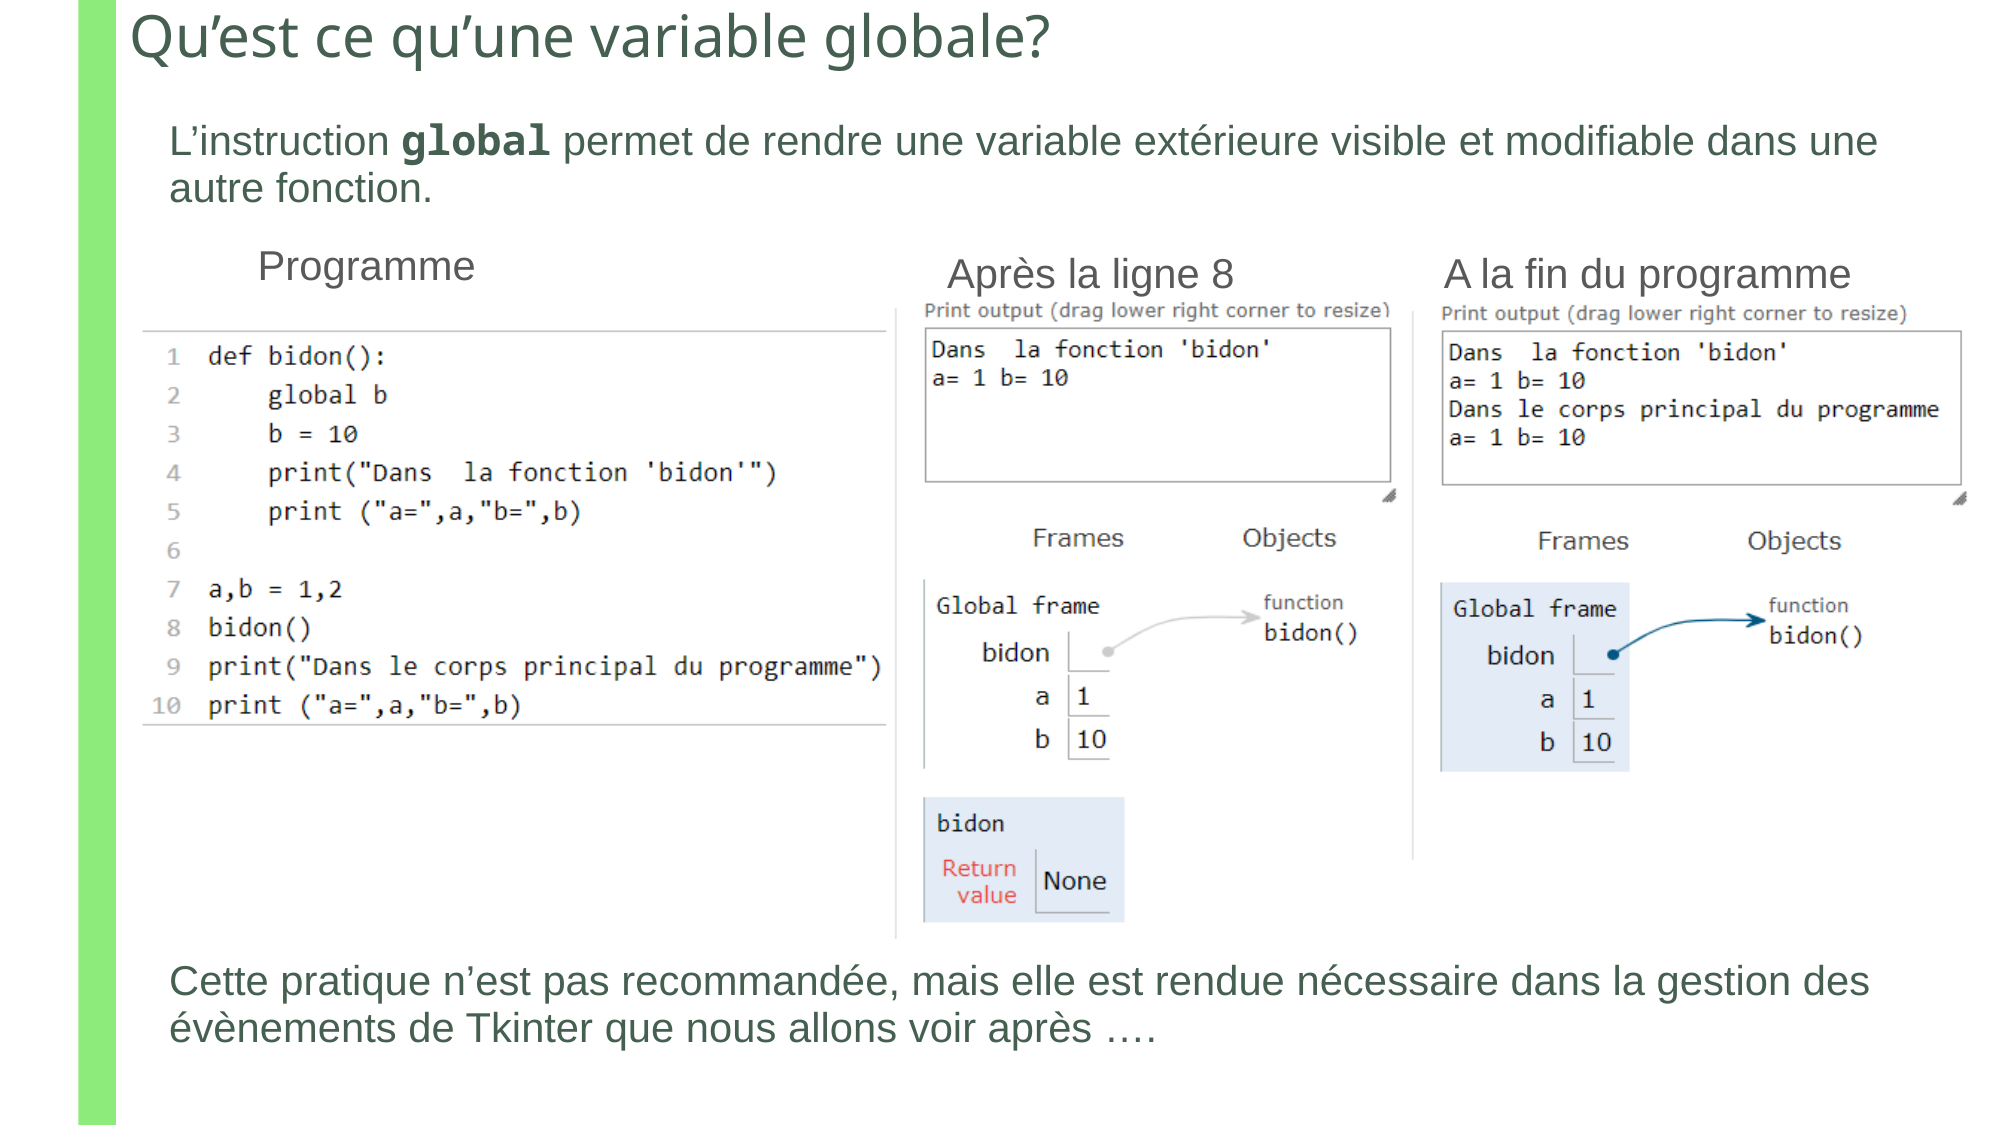

# Qu’est ce qu’une variable globale?
L’instruction global permet de rendre une variable extérieure visible et modifiable dans une autre fonction.
Cette pratique n’est pas recommandée, mais elle est rendue nécessaire dans la gestion des évènements de Tkinter que nous allons voir après ….
Programme
Après la ligne 8
A la fin du programme